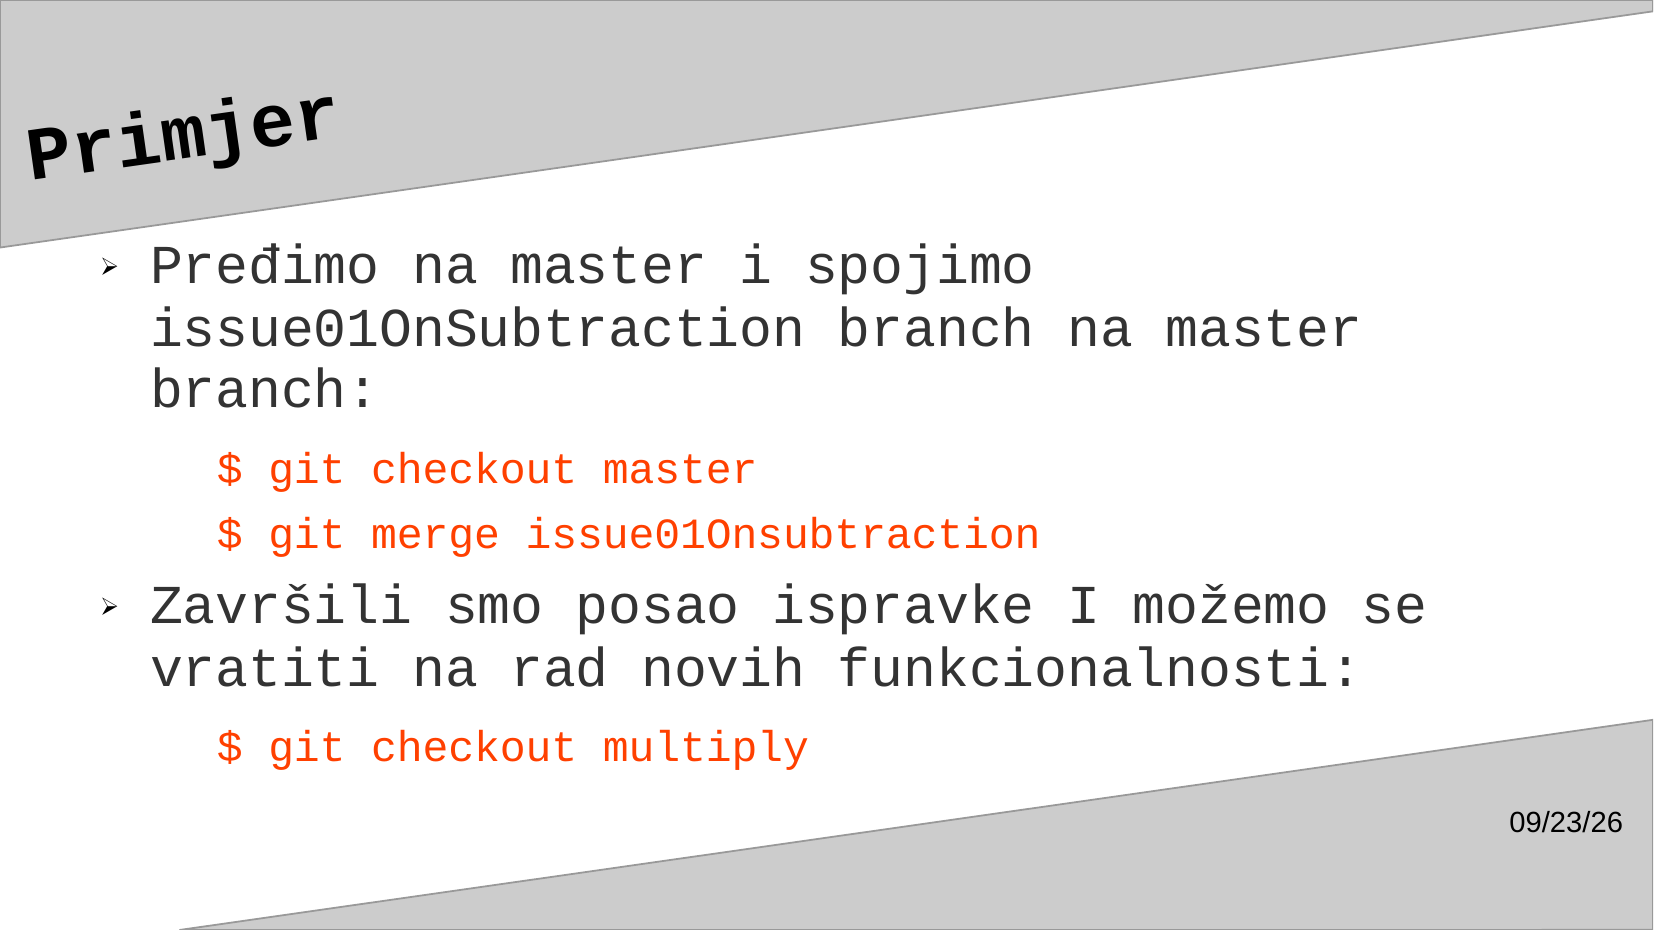

# Primjer
Pređimo na master i spojimo issue01OnSubtraction branch na master branch:
$ git checkout master
$ git merge issue01Onsubtraction
Završili smo posao ispravke I možemo se vratiti na rad novih funkcionalnosti:
$ git checkout multiply
94